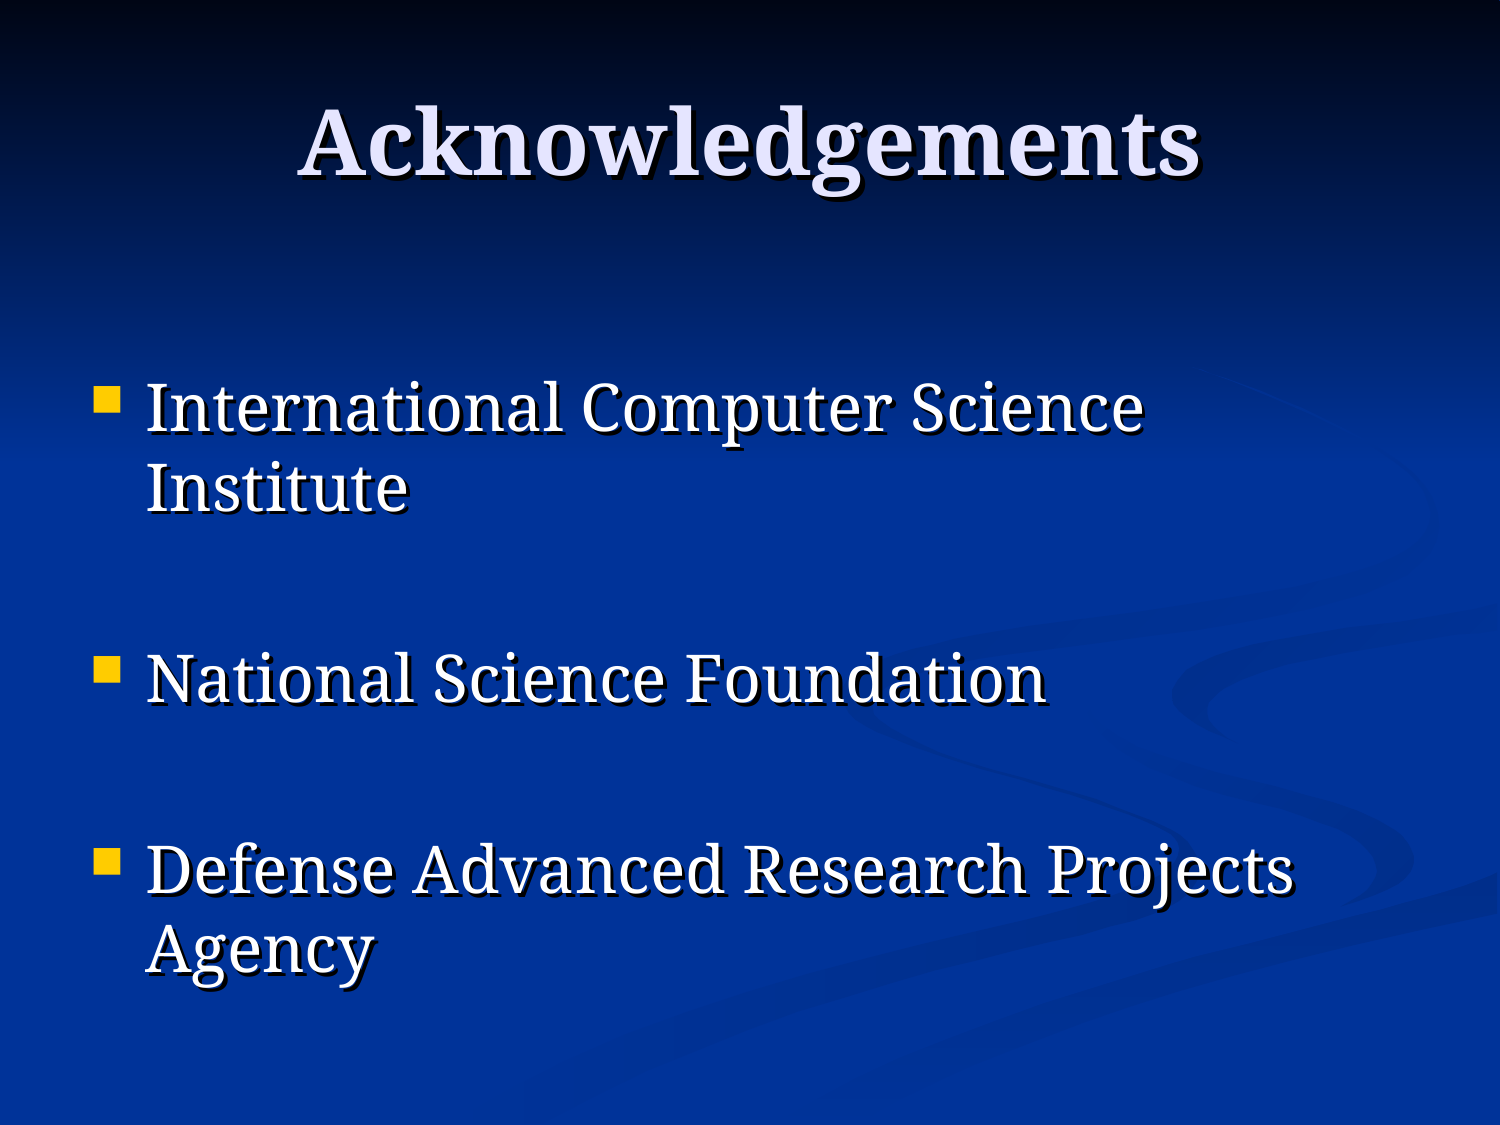

# Acknowledgements
International Computer Science Institute
National Science Foundation
Defense Advanced Research Projects Agency